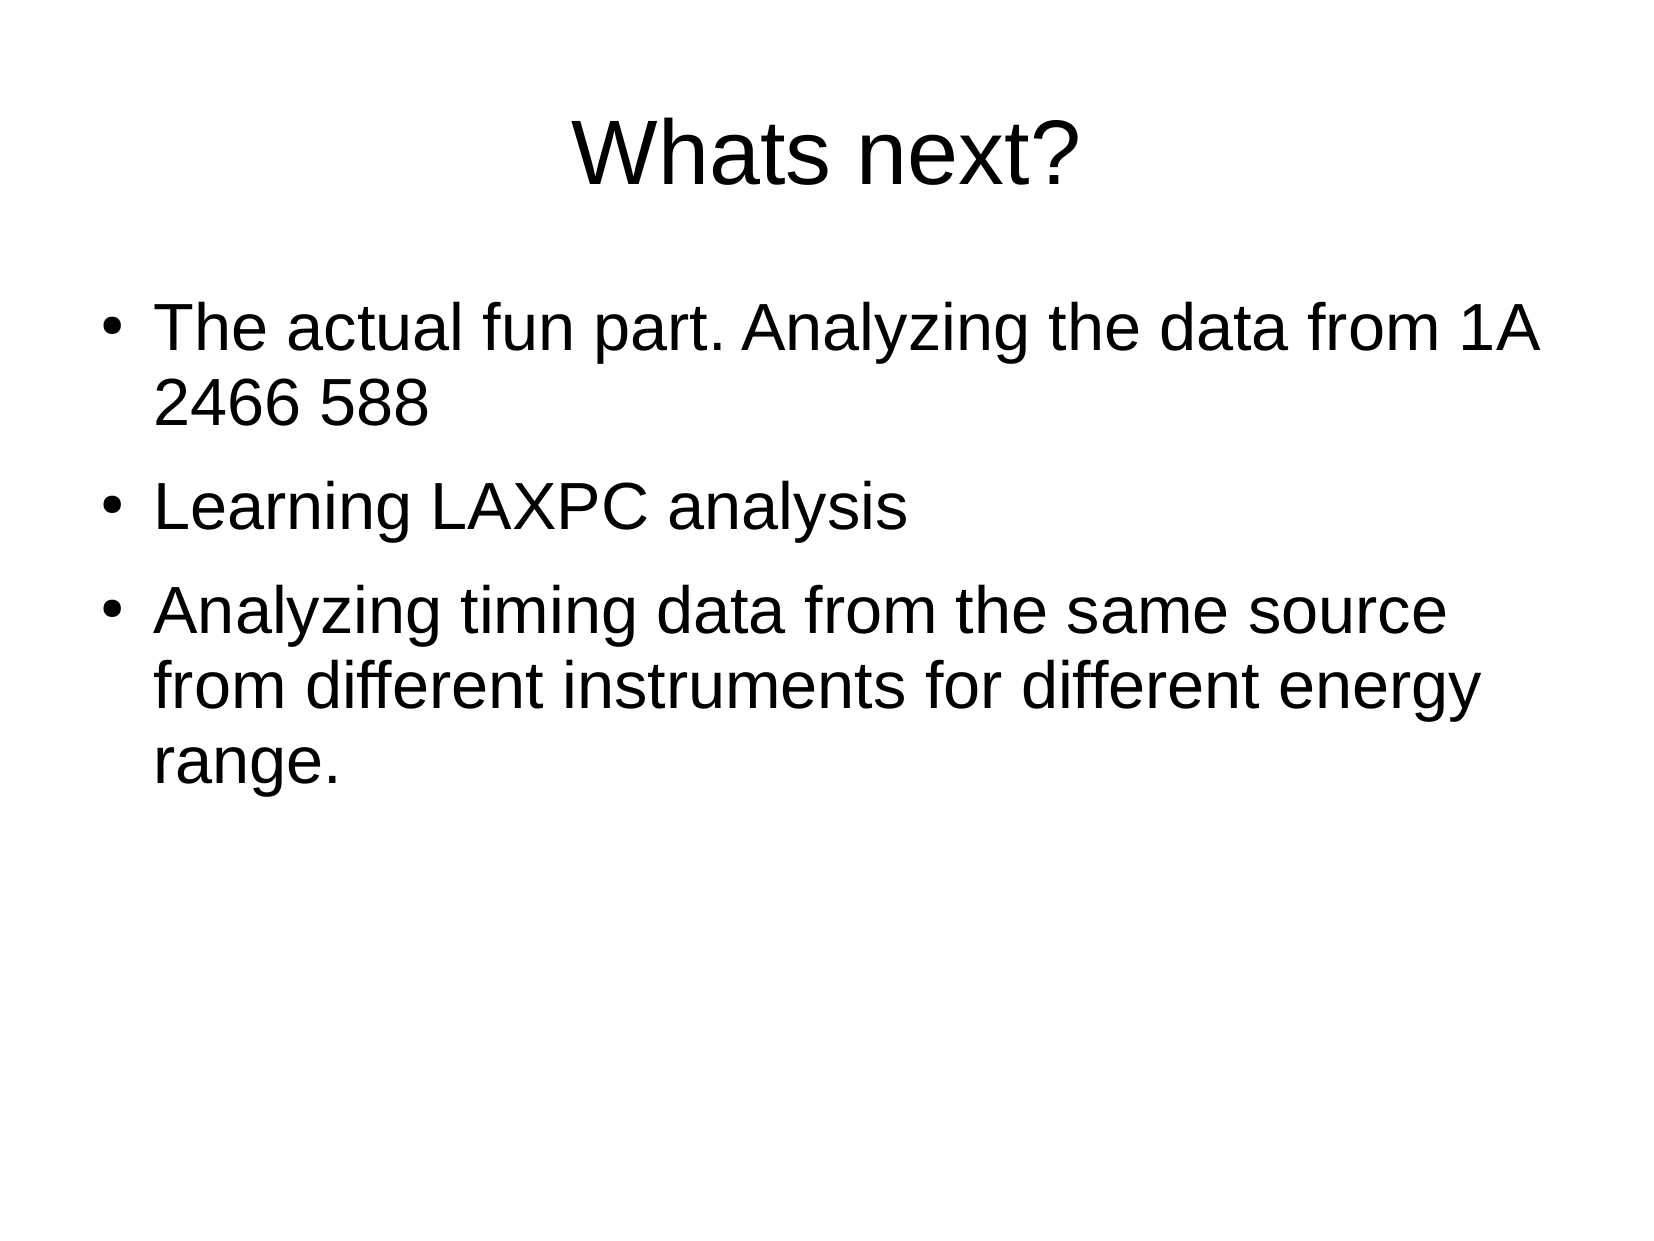

# Whats next?
The actual fun part. Analyzing the data from 1A 2466 588
Learning LAXPC analysis
Analyzing timing data from the same source from different instruments for different energy range.